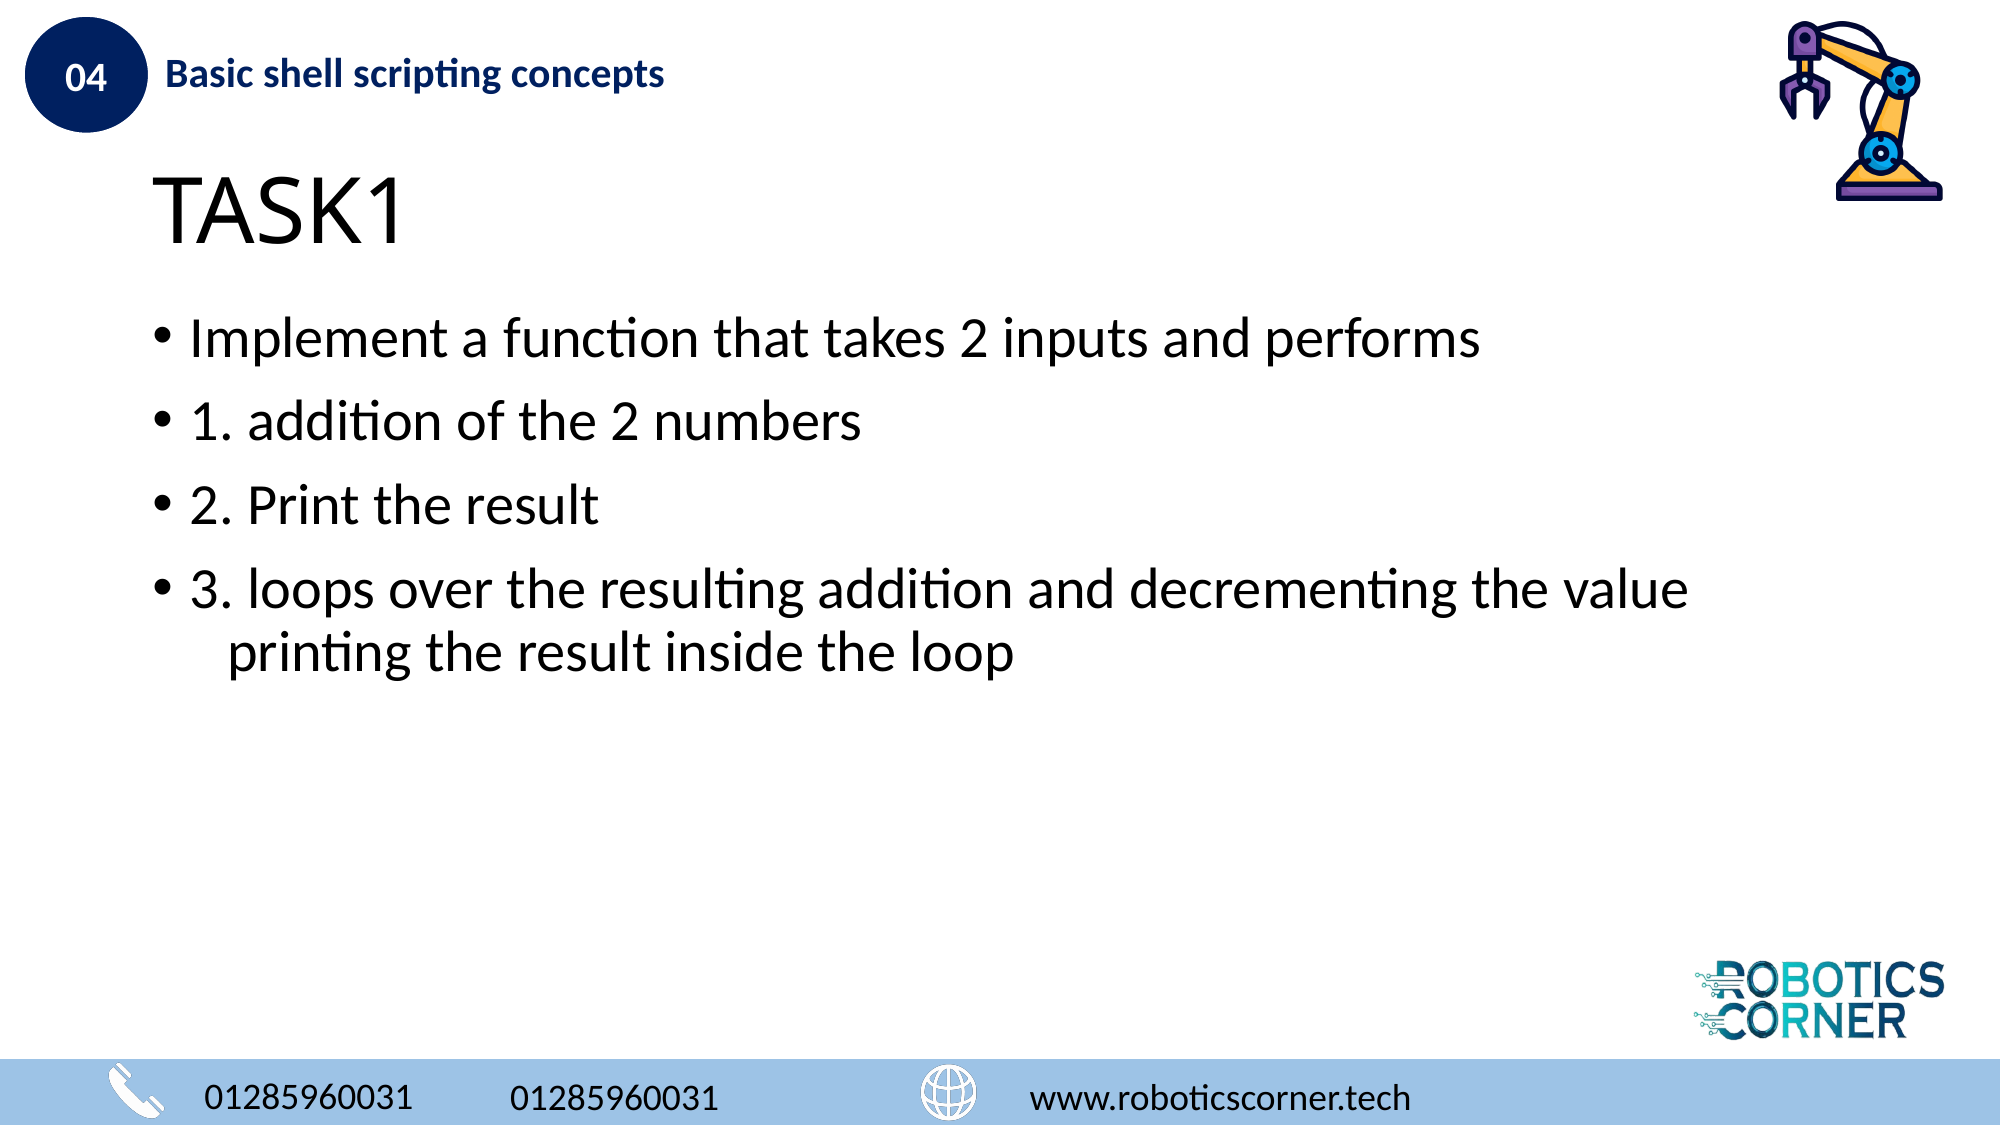

04
Basic shell scripting concepts
# TASK1
Implement a function that takes 2 inputs and performs
1. addition of the 2 numbers
2. Print the result
3. loops over the resulting addition and decrementing the value printing the result inside the loop
01285960031
01285960031
www.roboticscorner.tech